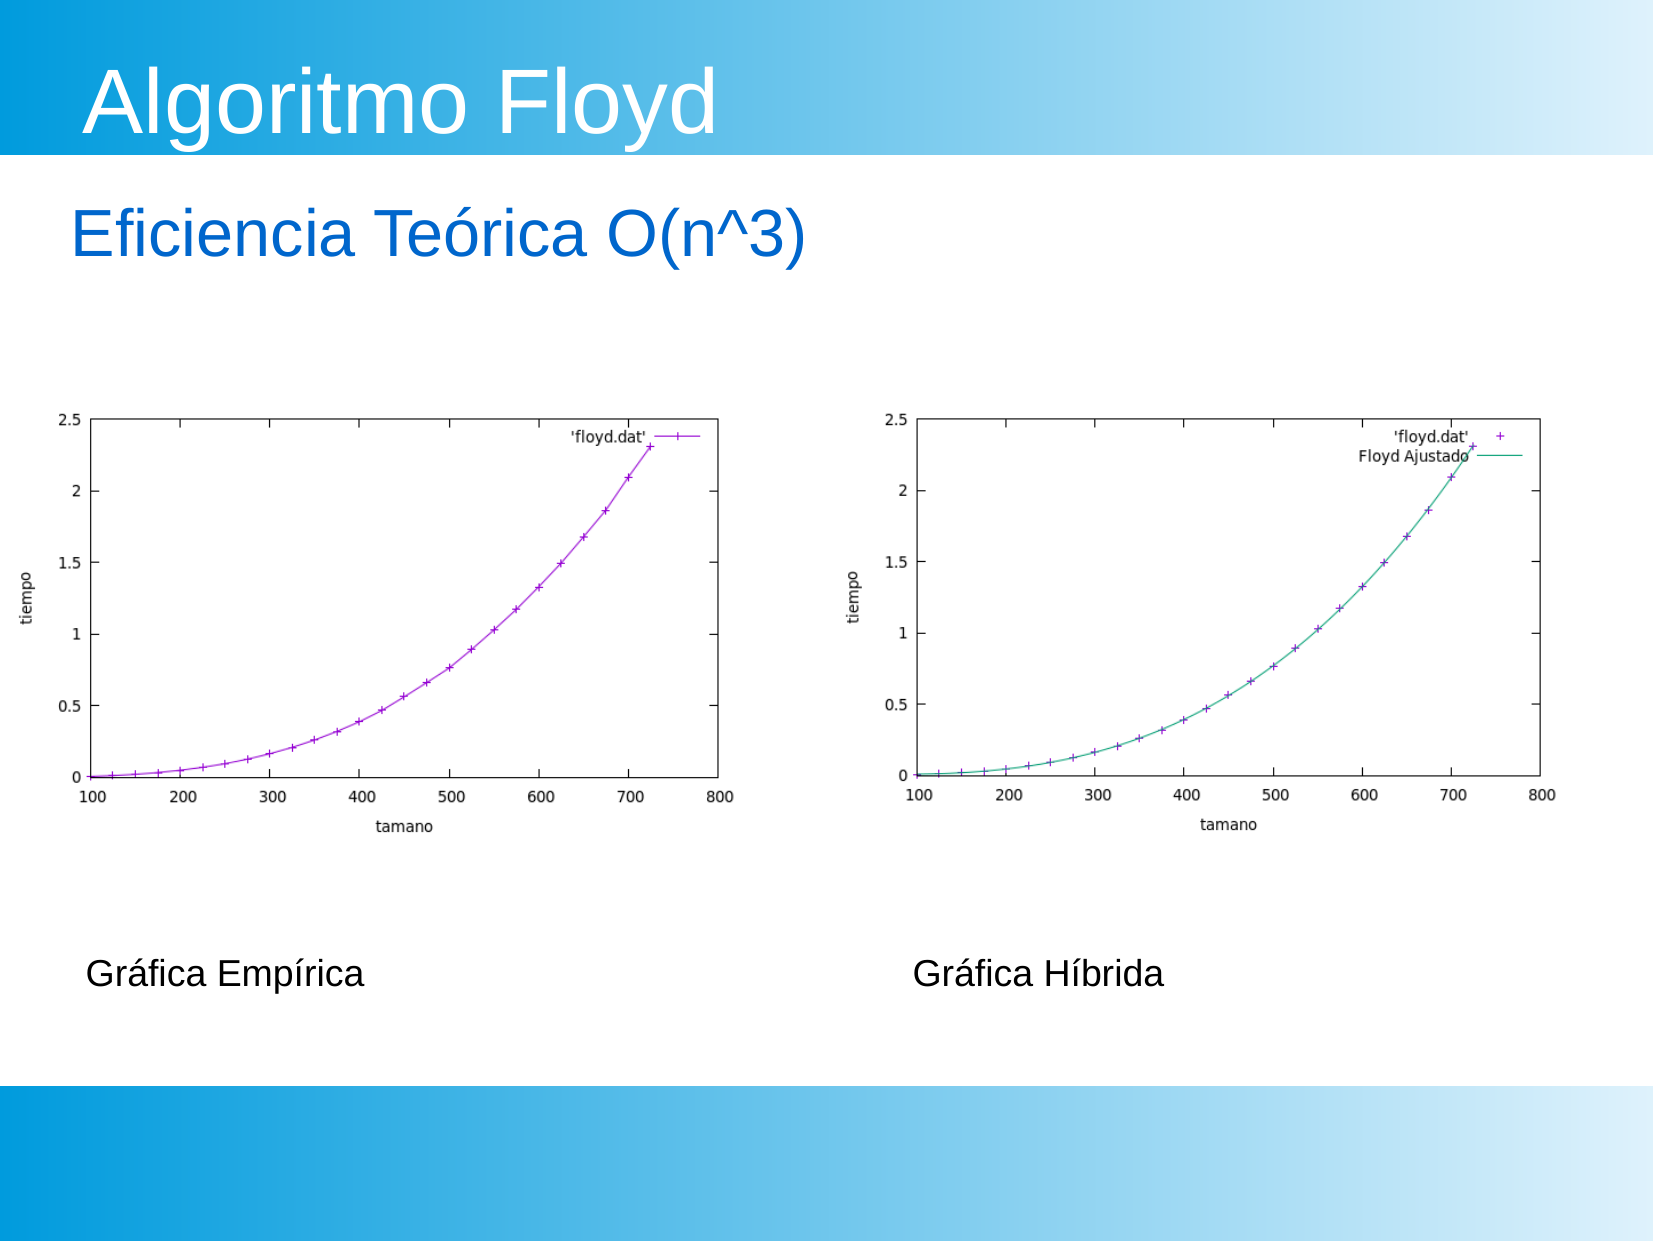

# Algoritmo Floyd
Eficiencia Teórica O(n^3)
Gráfica Empírica
Gráfica Híbrida